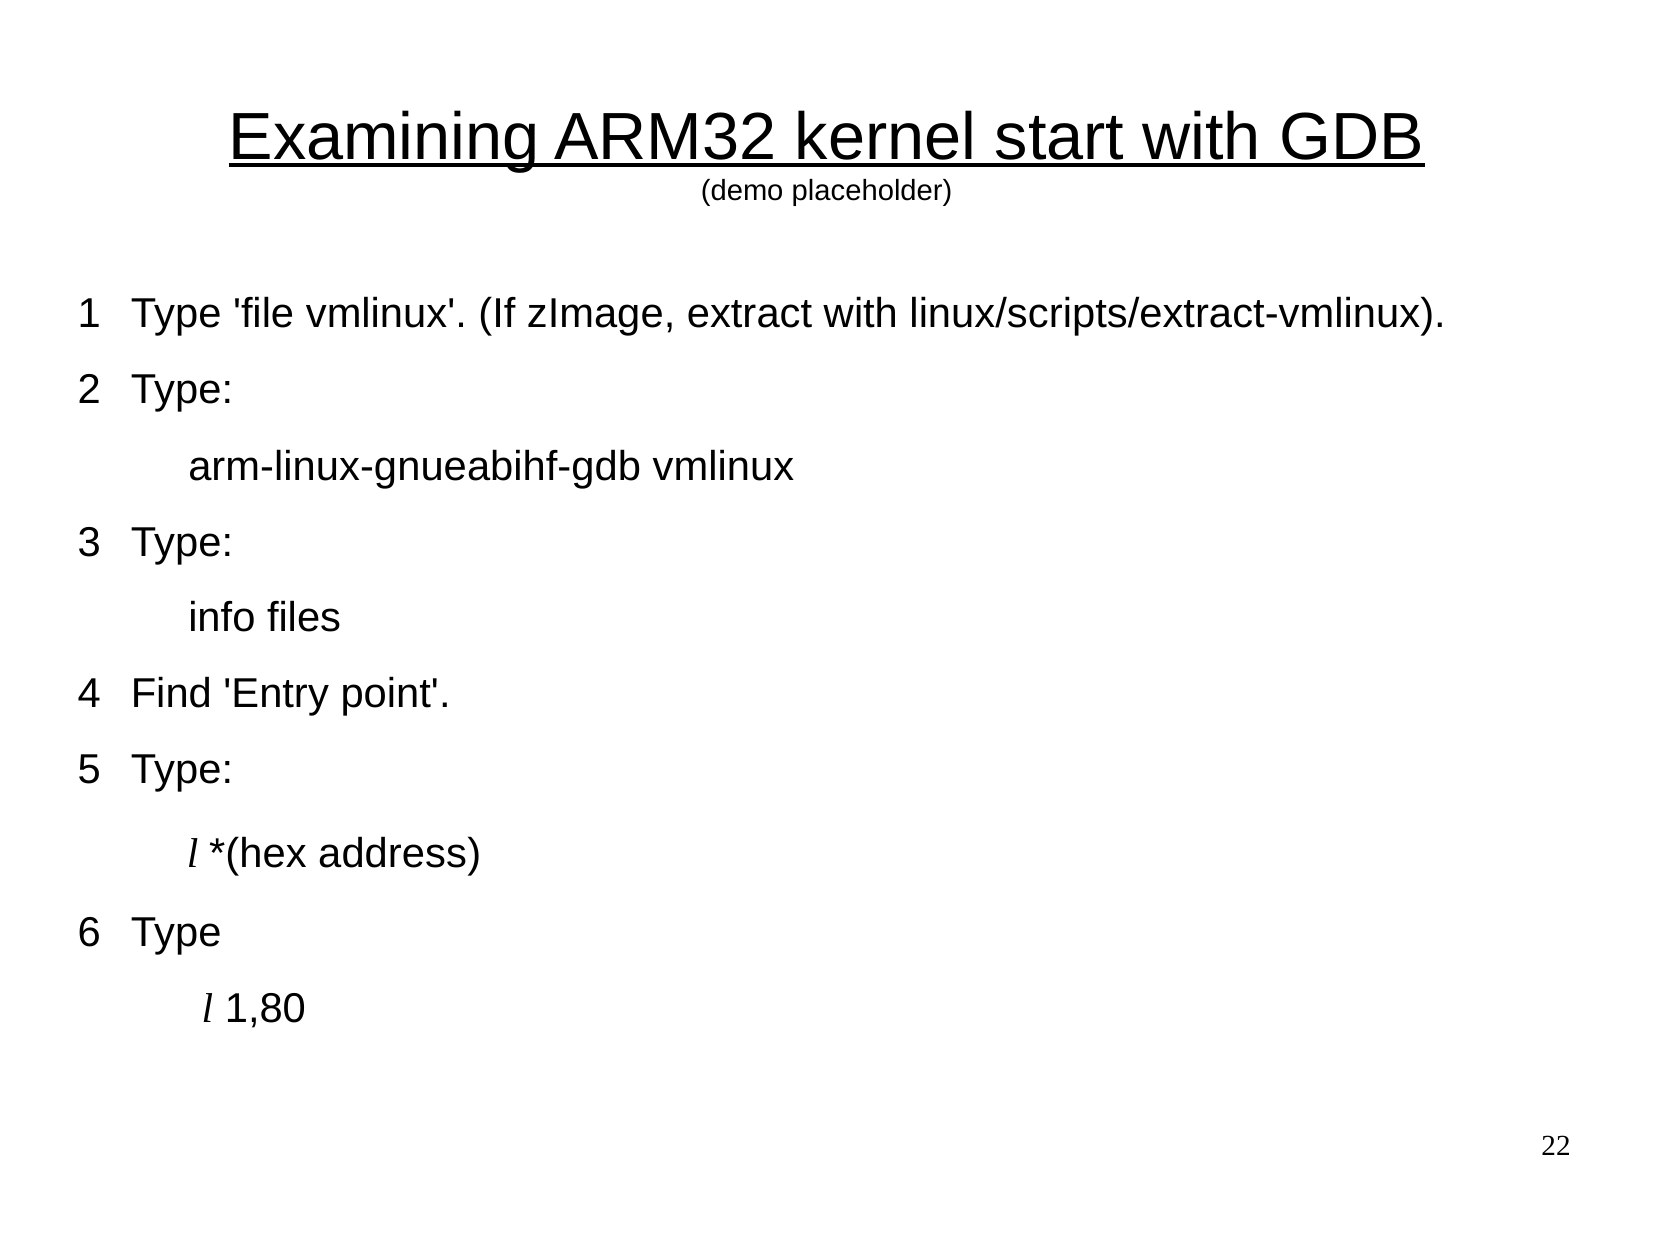

# Examining ARM32 kernel start with GDB (demo placeholder)
Type 'file vmlinux'. (If zImage, extract with linux/scripts/extract-vmlinux).
Type:
 arm-linux-gnueabihf-gdb vmlinux
Type:
 info files
Find 'Entry point'.
Type:
 l *(hex address)
Type
l 1,80
22